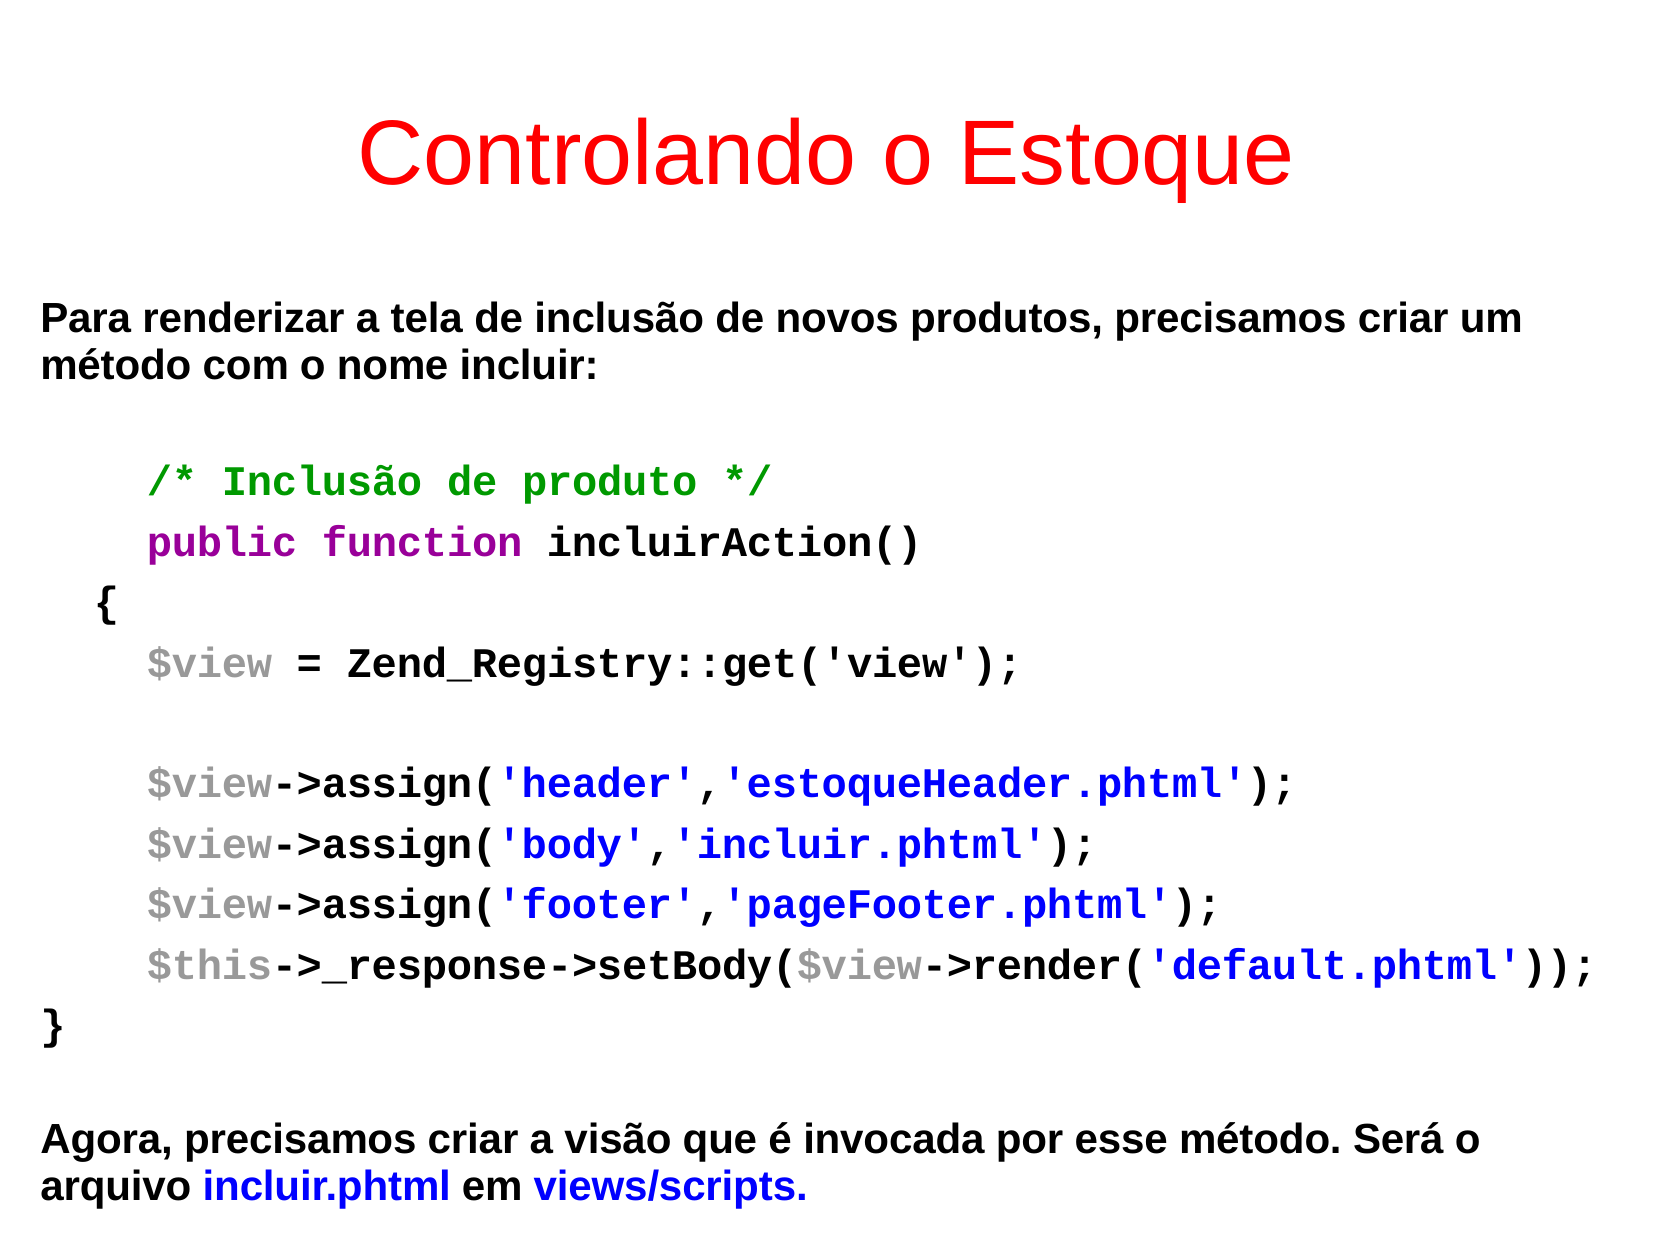

# Controlando o Estoque
Para renderizar a tela de inclusão de novos produtos, precisamos criar um método com o nome incluir:
 		/* Inclusão de produto */
 		public function incluirAction()
 	{
 		$view = Zend_Registry::get('view');
 		$view->assign('header','estoqueHeader.phtml');
 		$view->assign('body','incluir.phtml');
 		$view->assign('footer','pageFooter.phtml');
 		$this->_response->setBody($view->render('default.phtml'));
}
Agora, precisamos criar a visão que é invocada por esse método. Será o arquivo incluir.phtml em views/scripts.